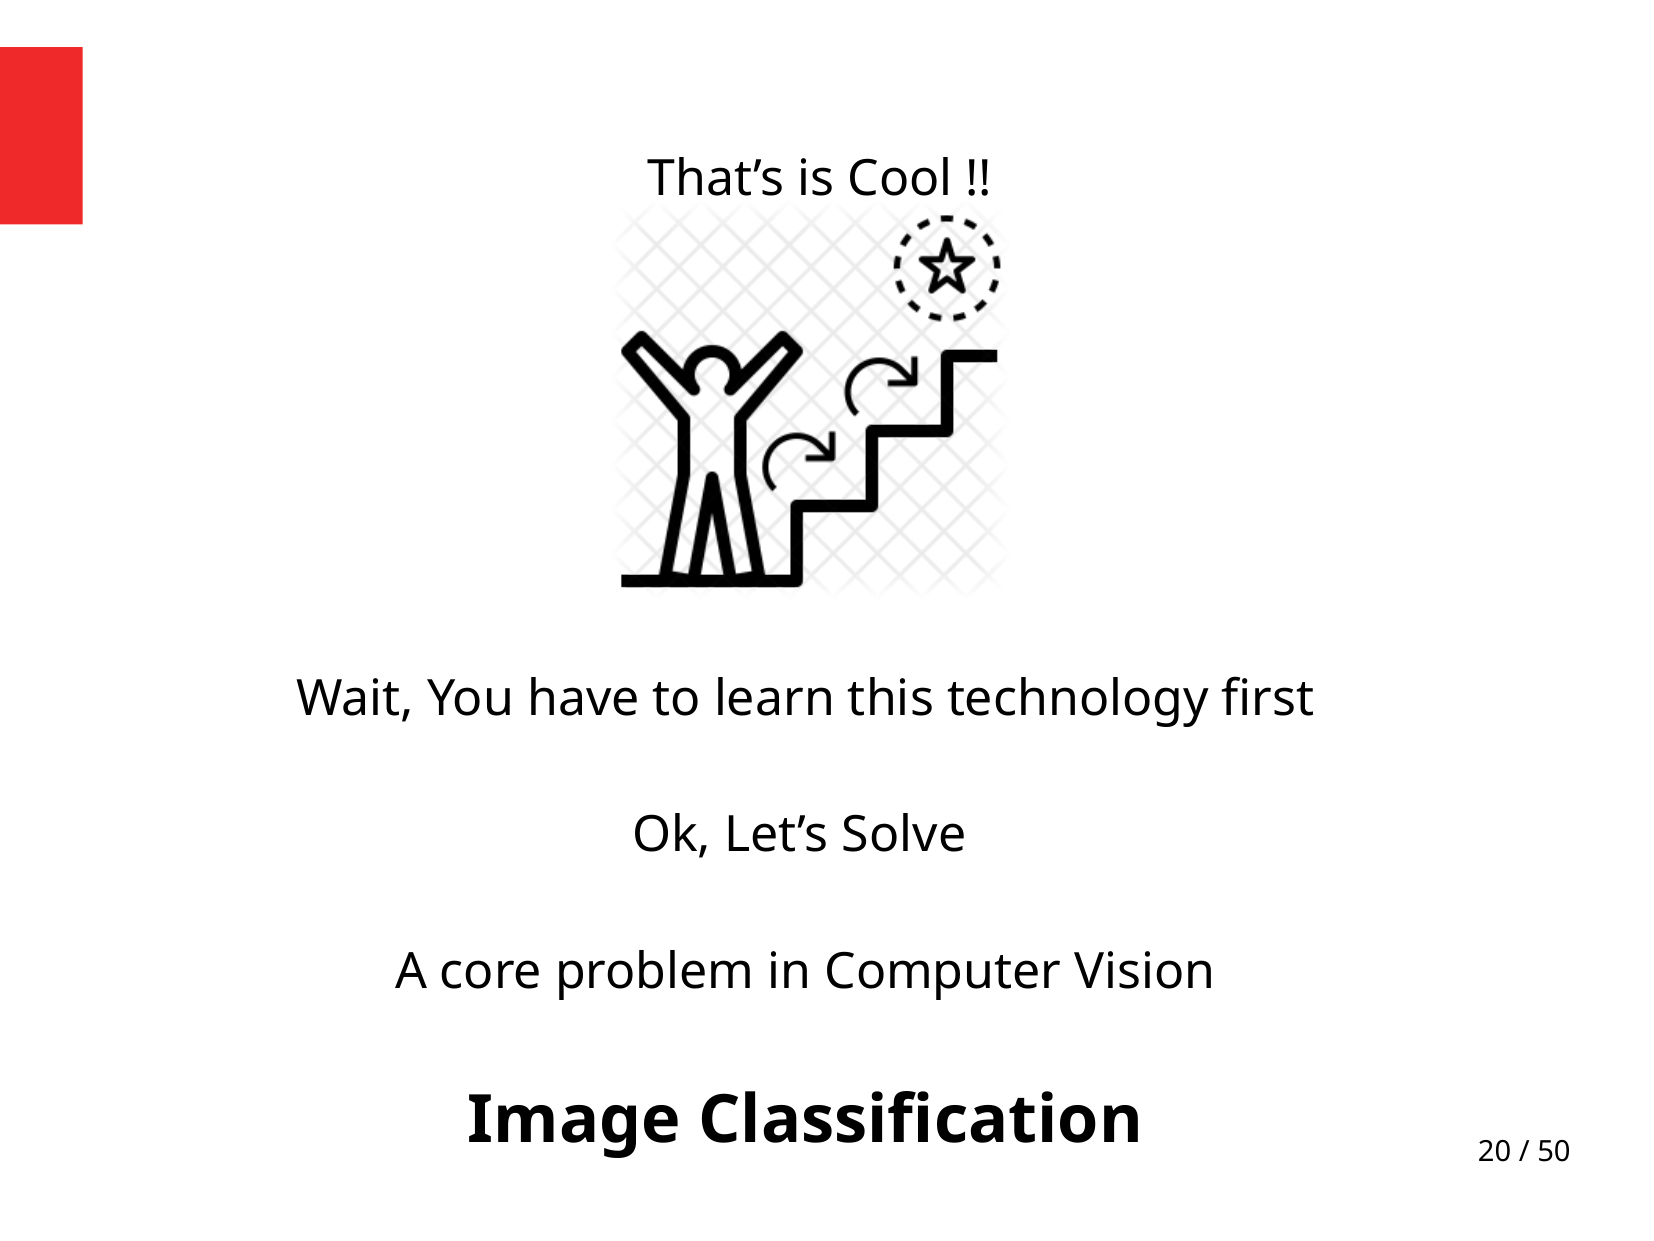

That’s is Cool !!
Wait, You have to learn this technology first
Ok, Let’s Solve
A core problem in Computer Vision
Image Classification
20